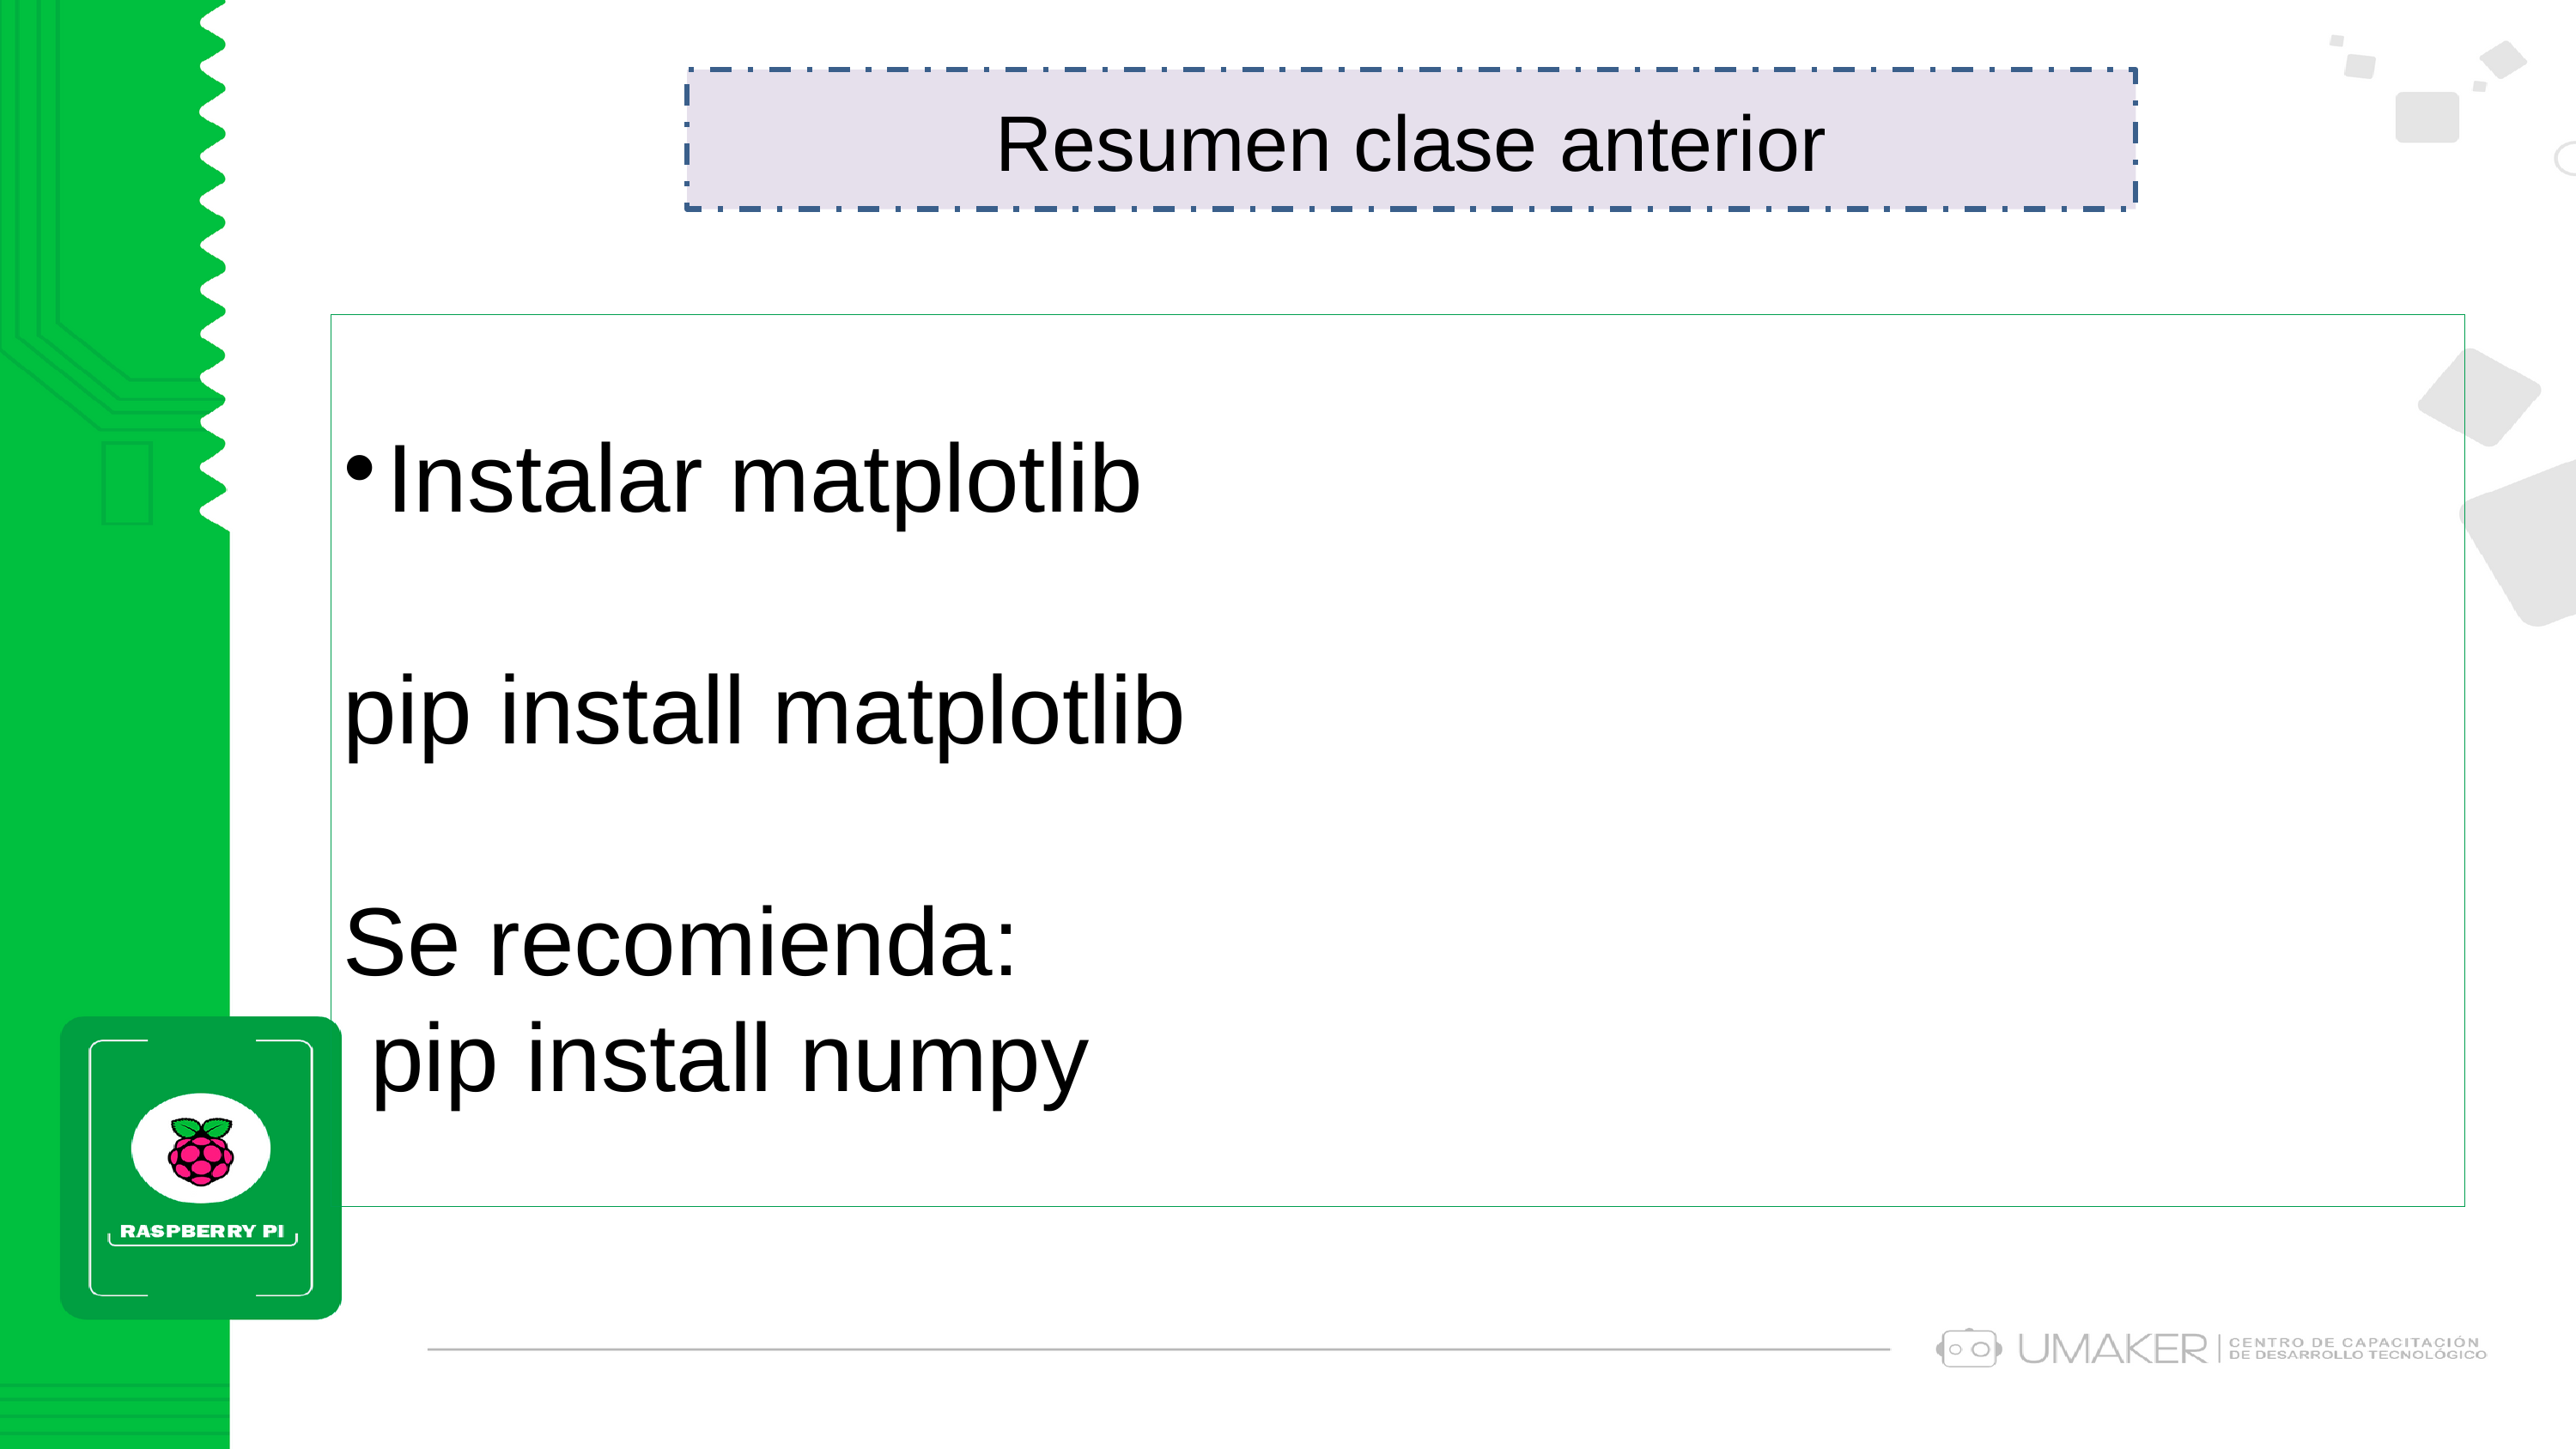

Resumen clase anterior
Instalar matplotlib
pip install matplotlib
Se recomienda:
 pip install numpy